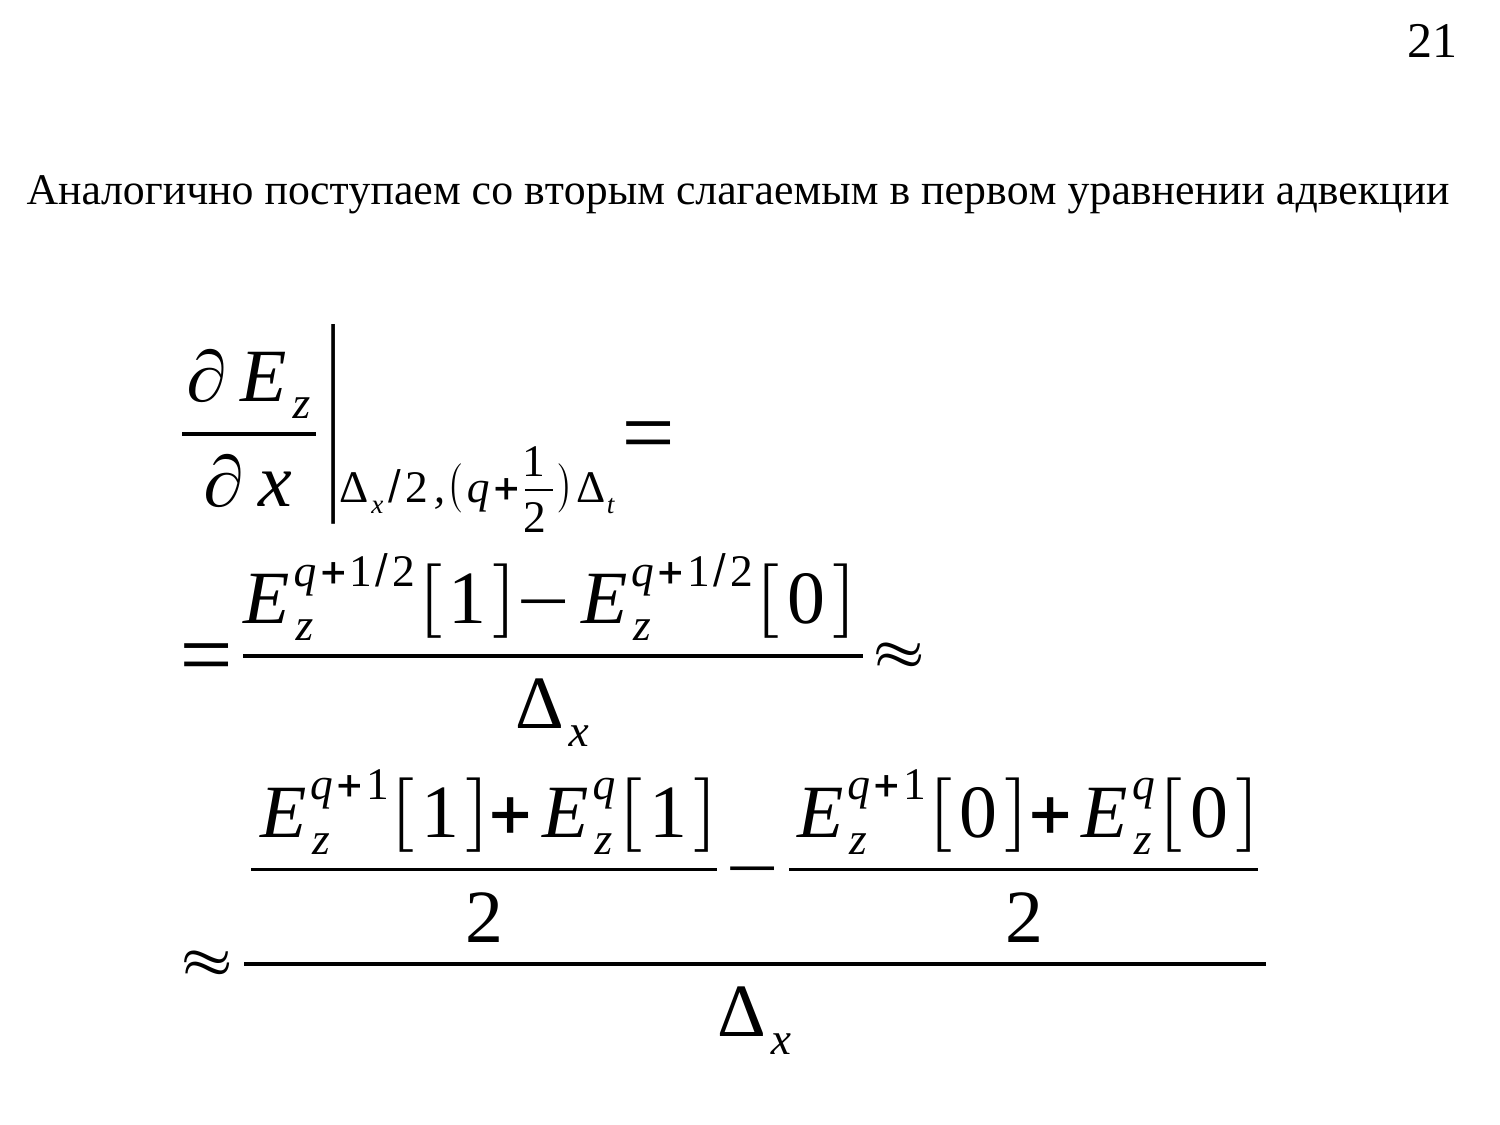

Аналогично поступаем со вторым слагаемым в первом уравнении адвекции